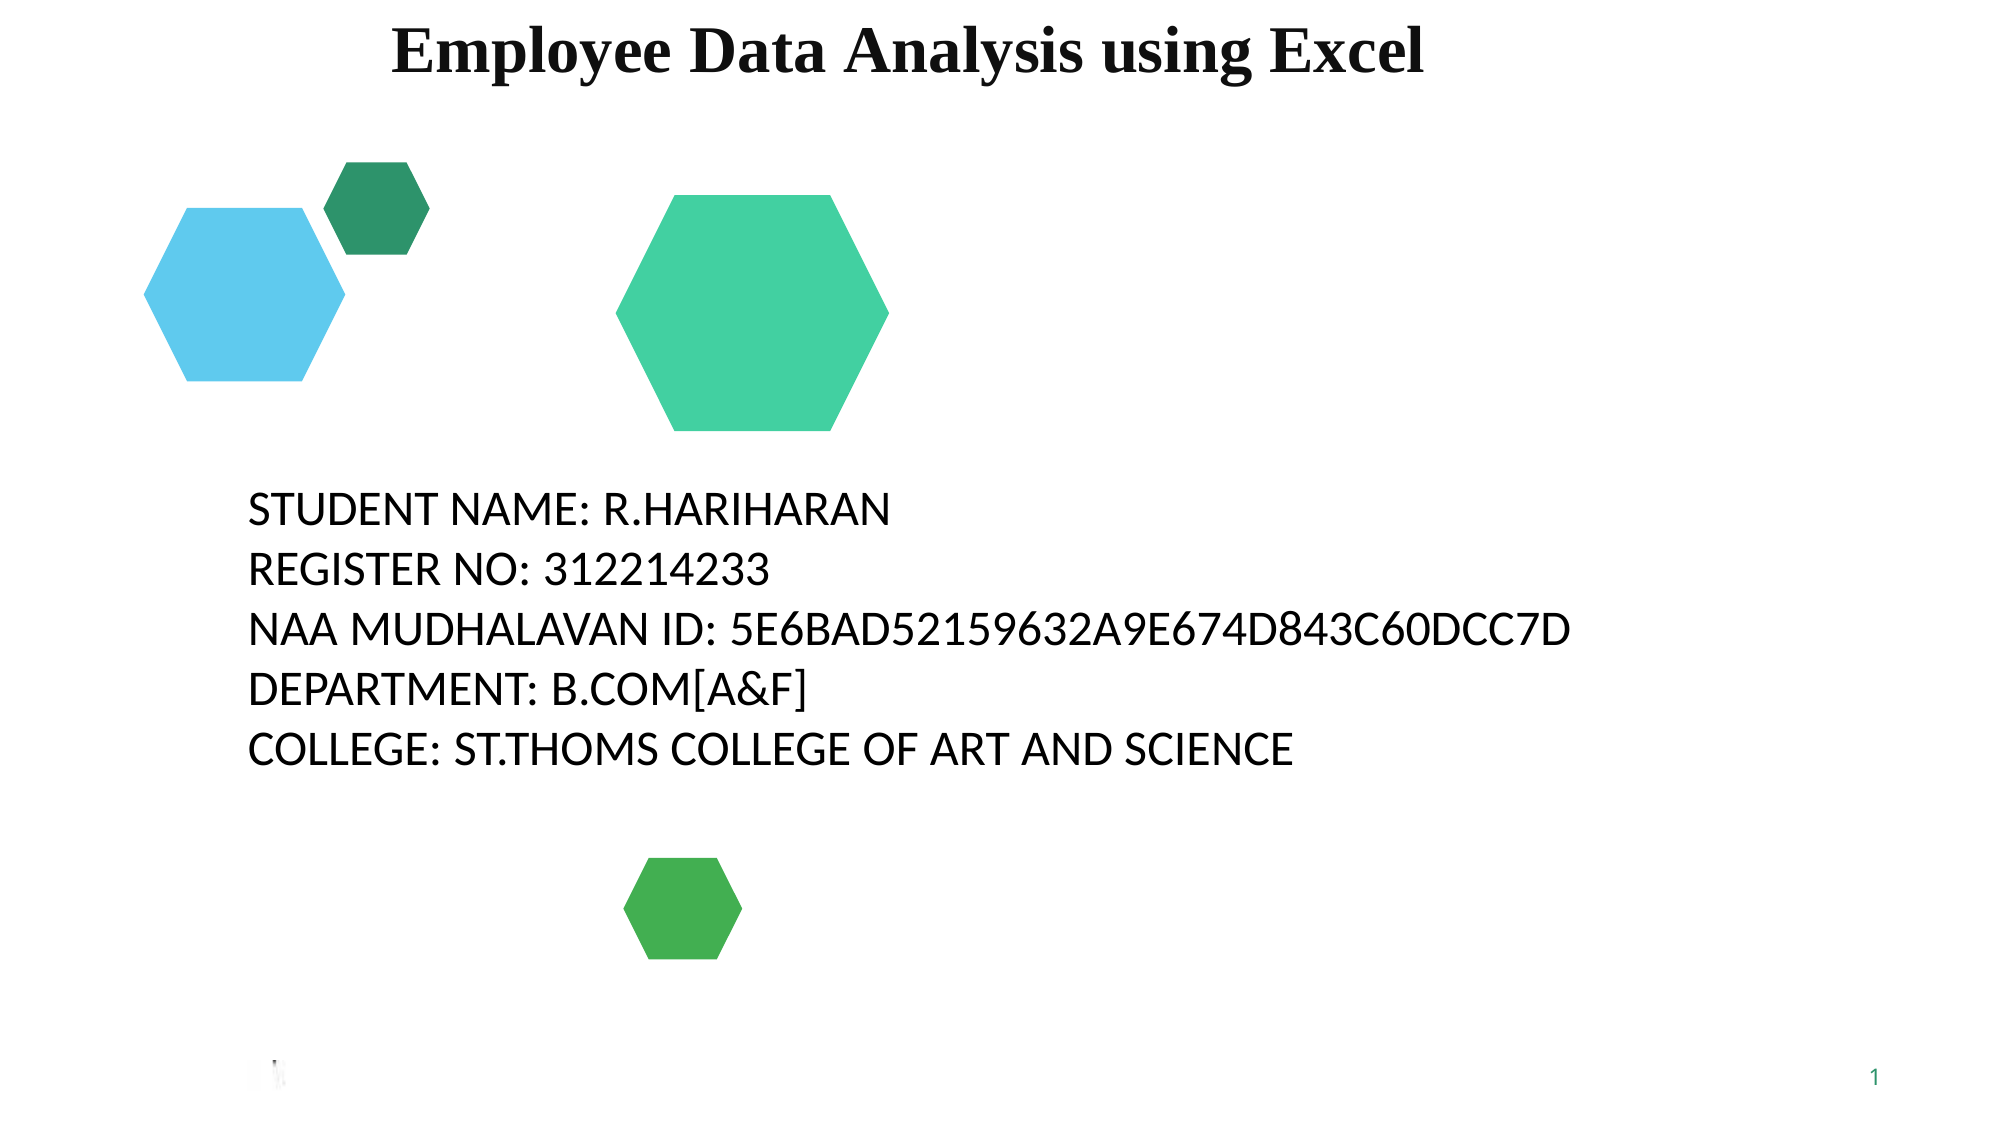

# Employee Data Analysis using Excel
STUDENT NAME: R.HARIHARAN
REGISTER NO: 312214233
NAA MUDHALAVAN ID: 5E6BAD52159632A9E674D843C60DCC7D
DEPARTMENT: B.COM[A&F]
COLLEGE: ST.THOMS COLLEGE OF ART AND SCIENCE